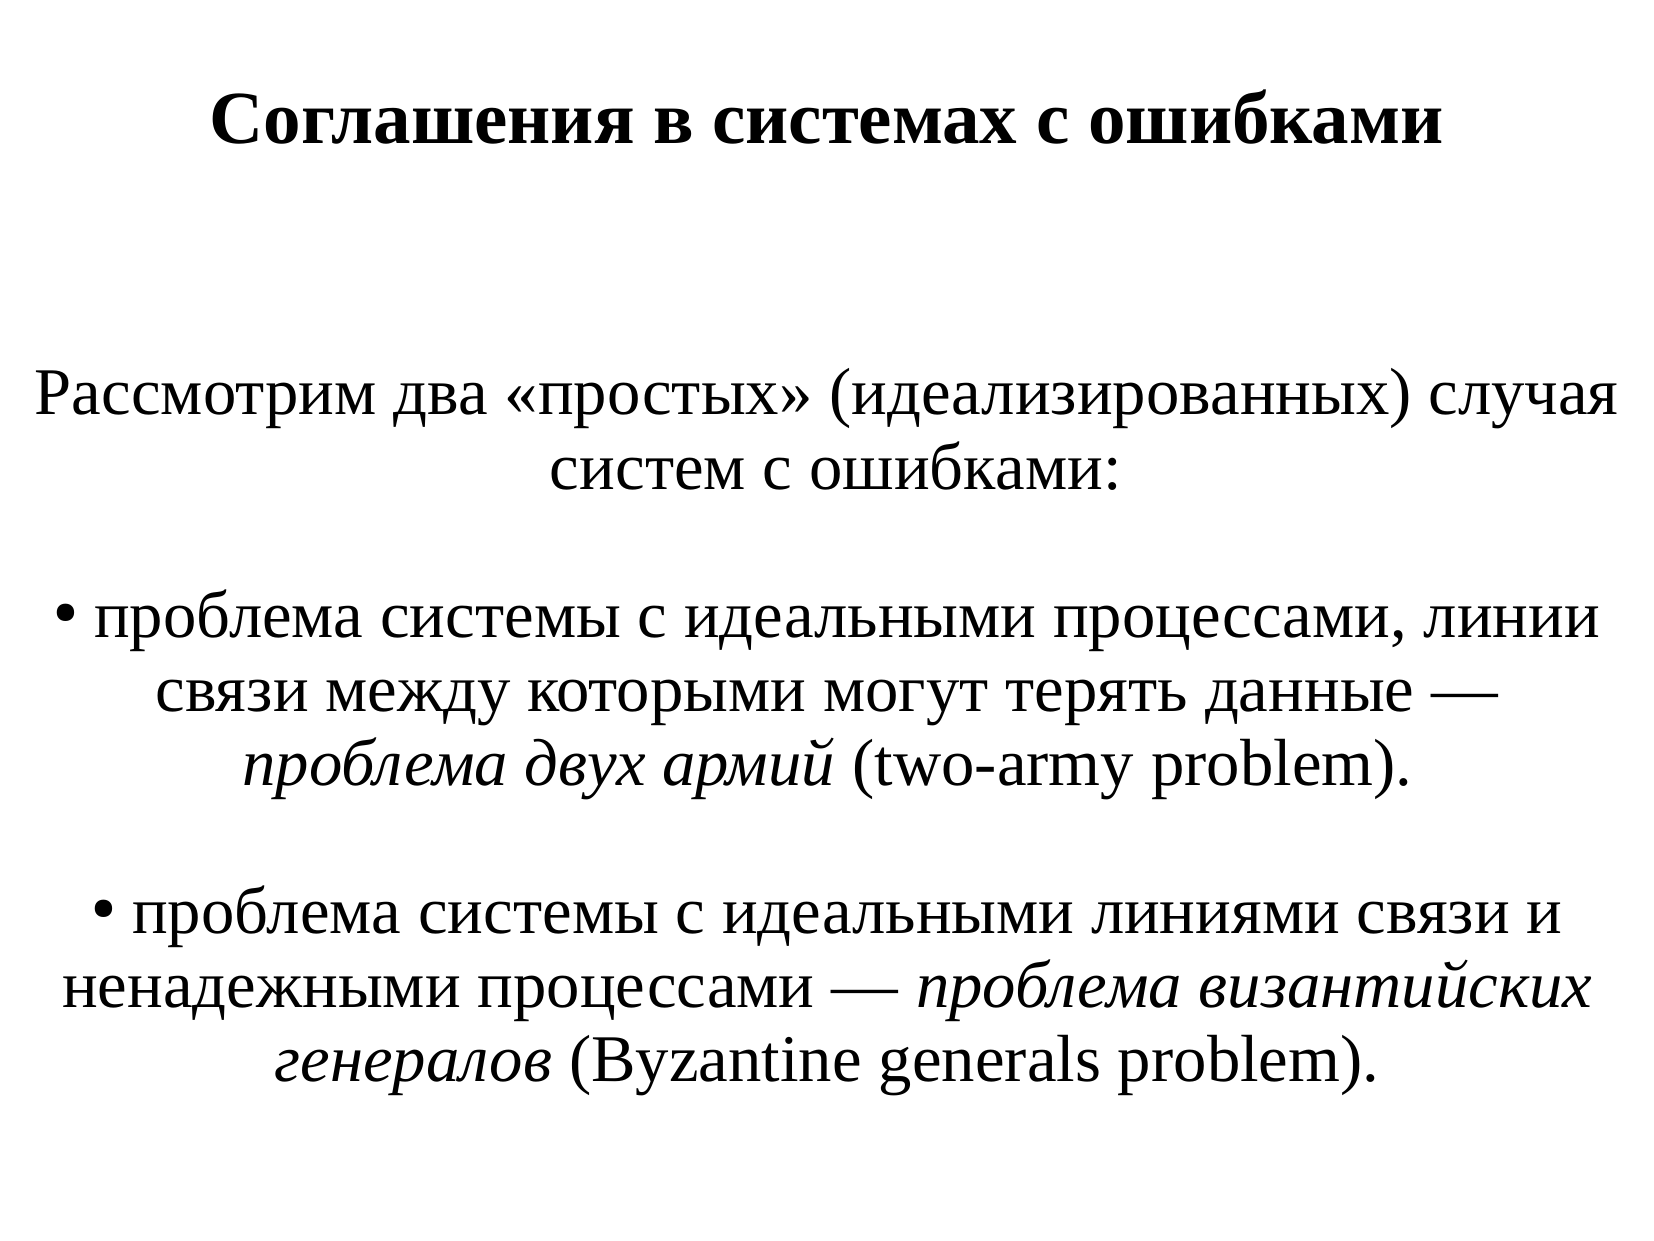

# Соглашения в системах с ошибками
Рассмотрим два «простых» (идеализированных) случая систем с ошибками:
 проблема системы с идеальными процессами, линии связи между которыми могут терять данные — проблема двух армий (two-army problem).
 проблема системы с идеальными линиями связи и ненадежными процессами — проблема византийских генералов (Byzantine generals problem).